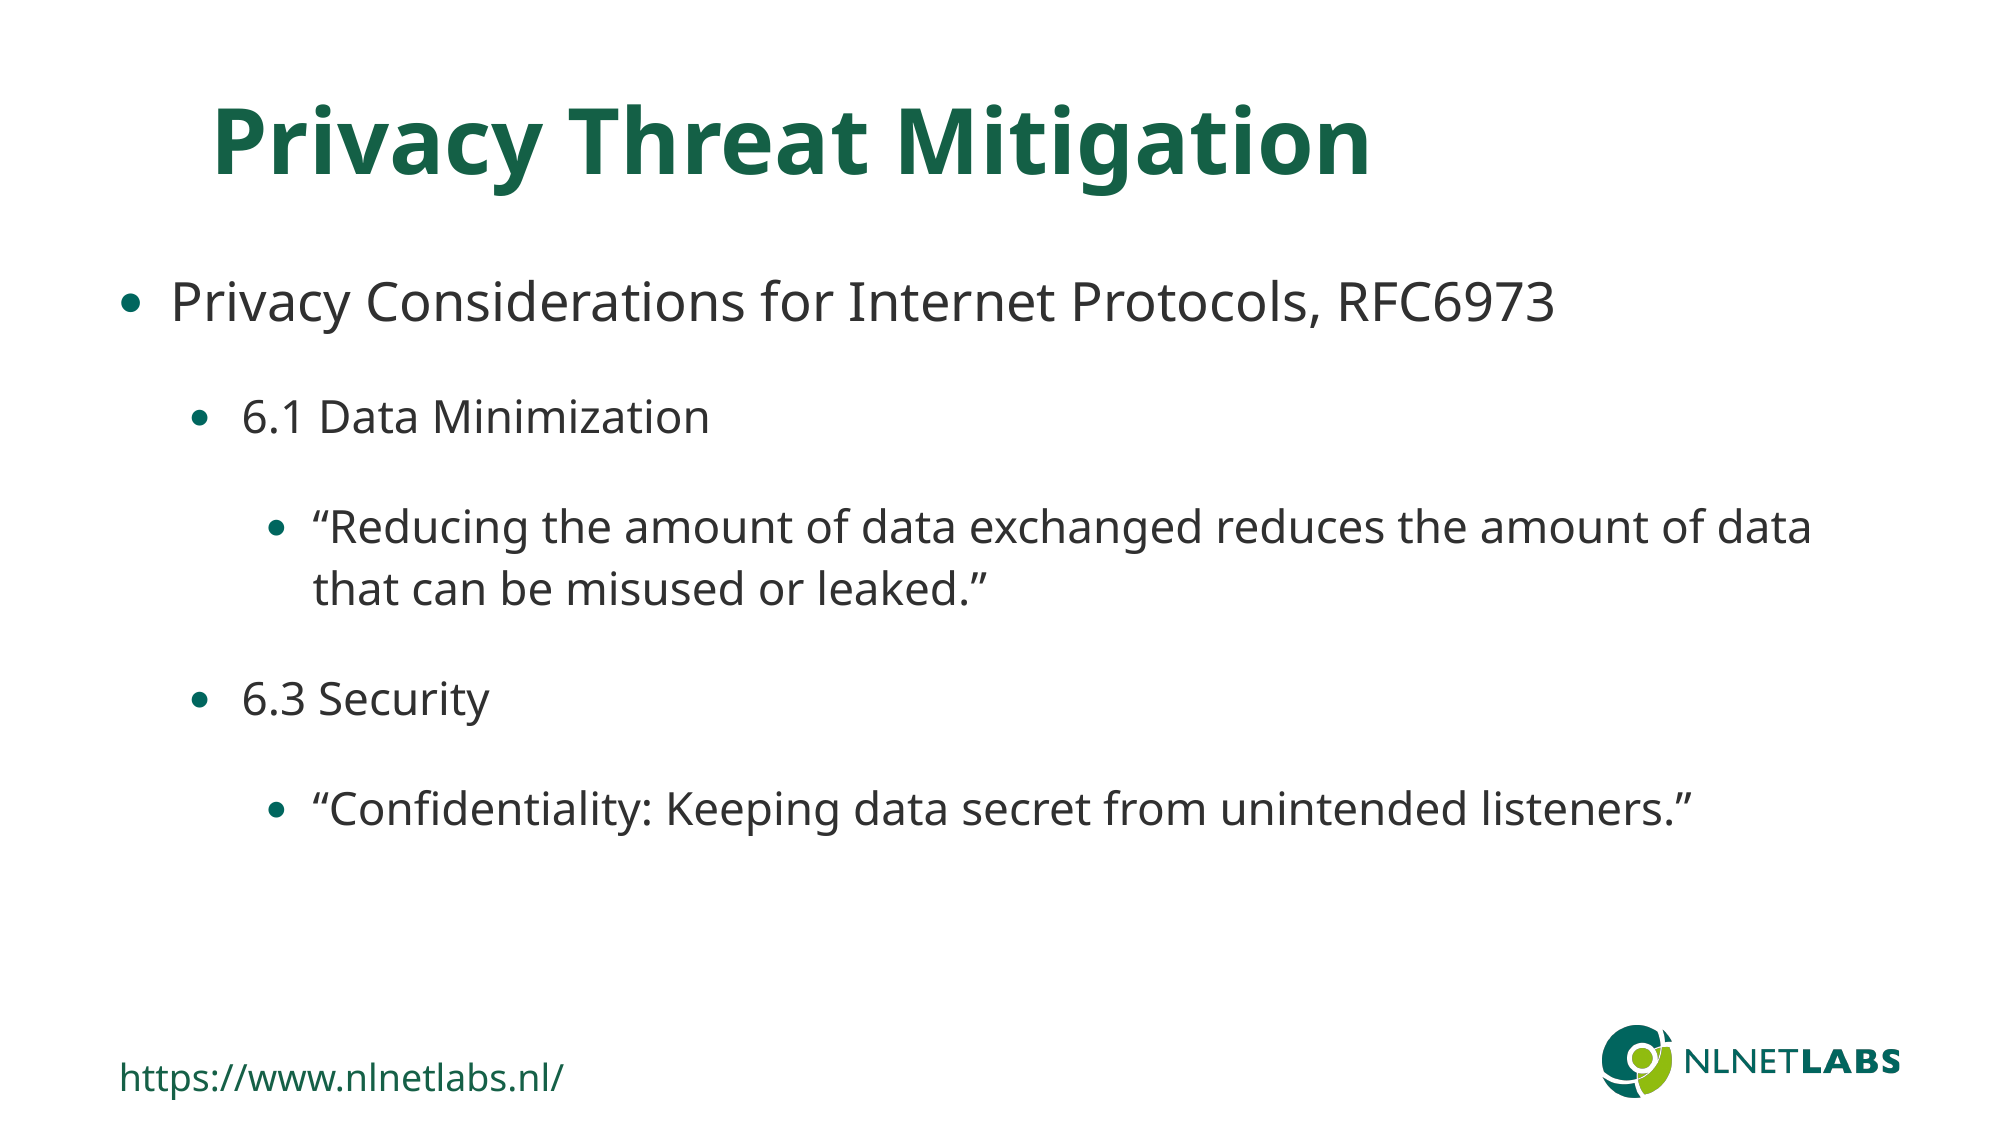

# Privacy Threat Mitigation
Privacy Considerations for Internet Protocols, RFC6973
6.1 Data Minimization
“Reducing the amount of data exchanged reduces the amount of data that can be misused or leaked.”
6.3 Security
“Confidentiality: Keeping data secret from unintended listeners.”